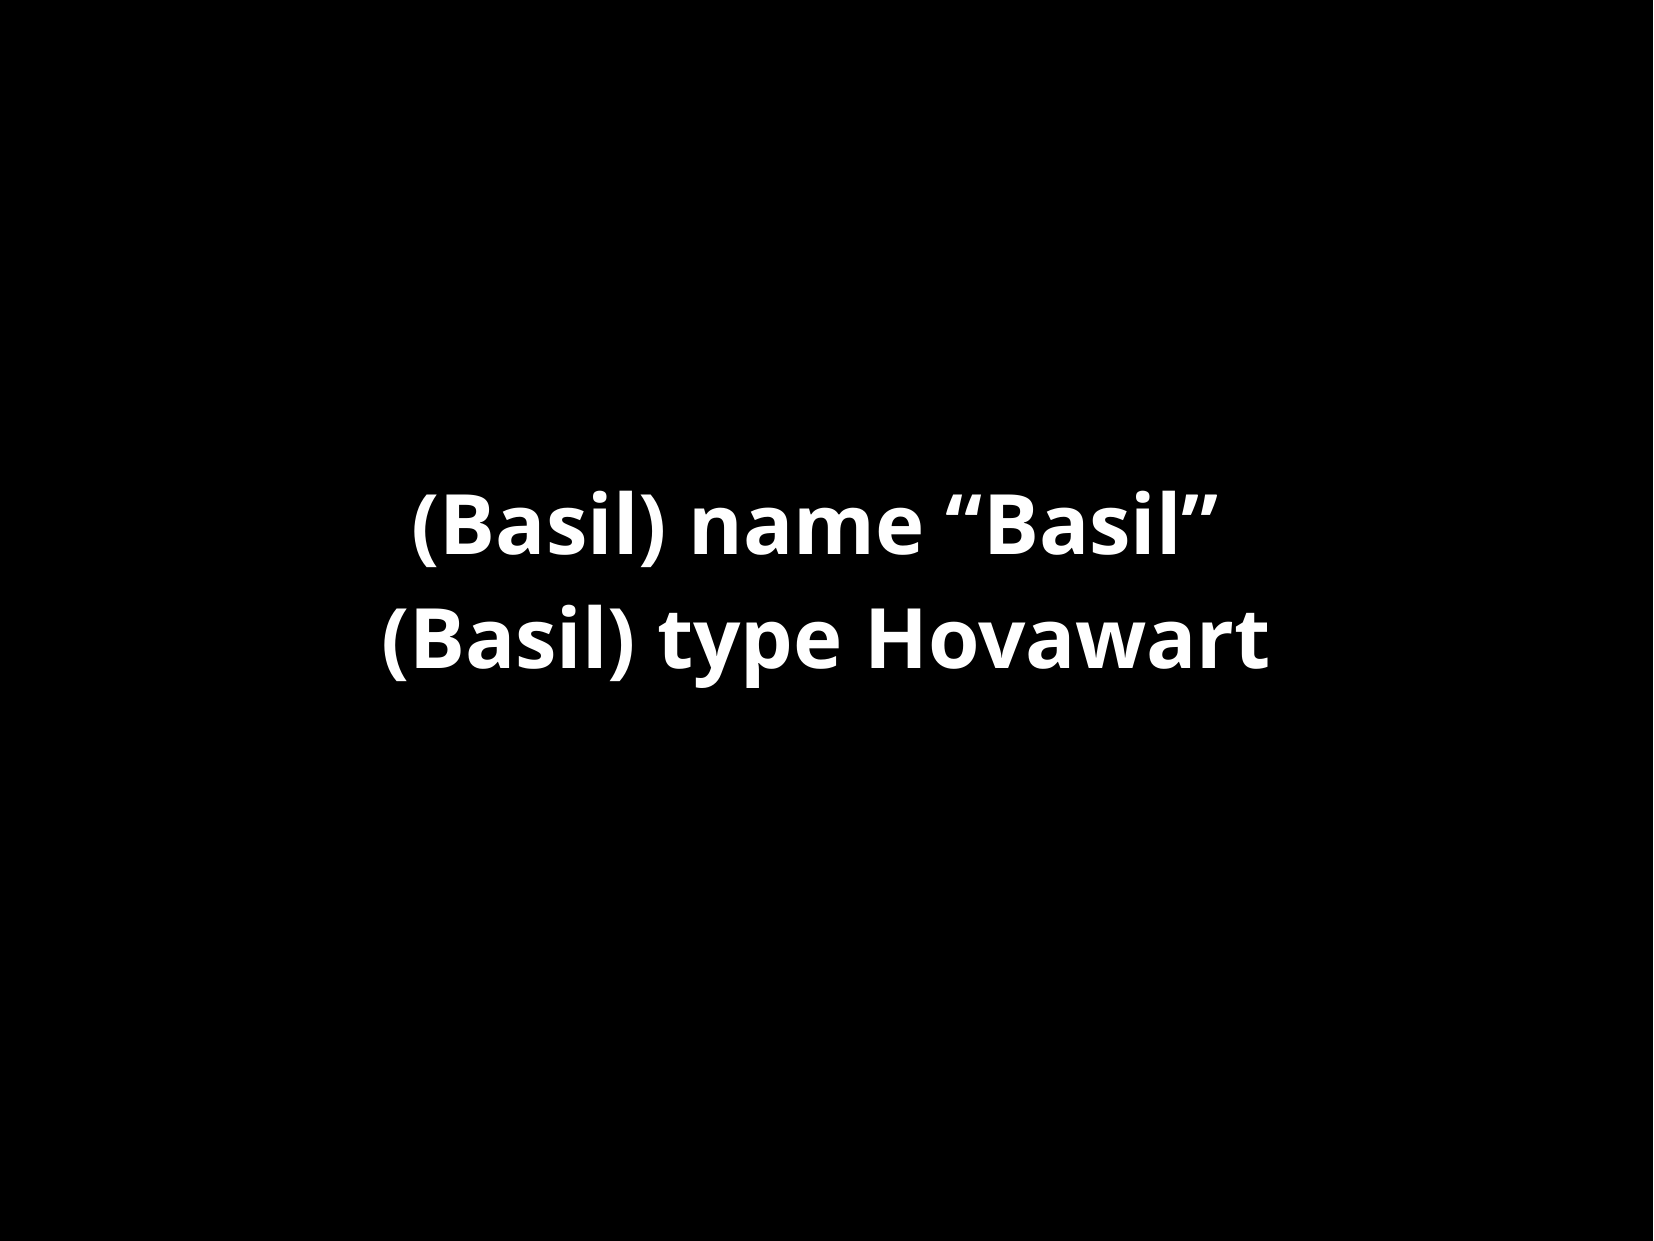

# (Basil) name “Basil”
(Basil) type Hovawart